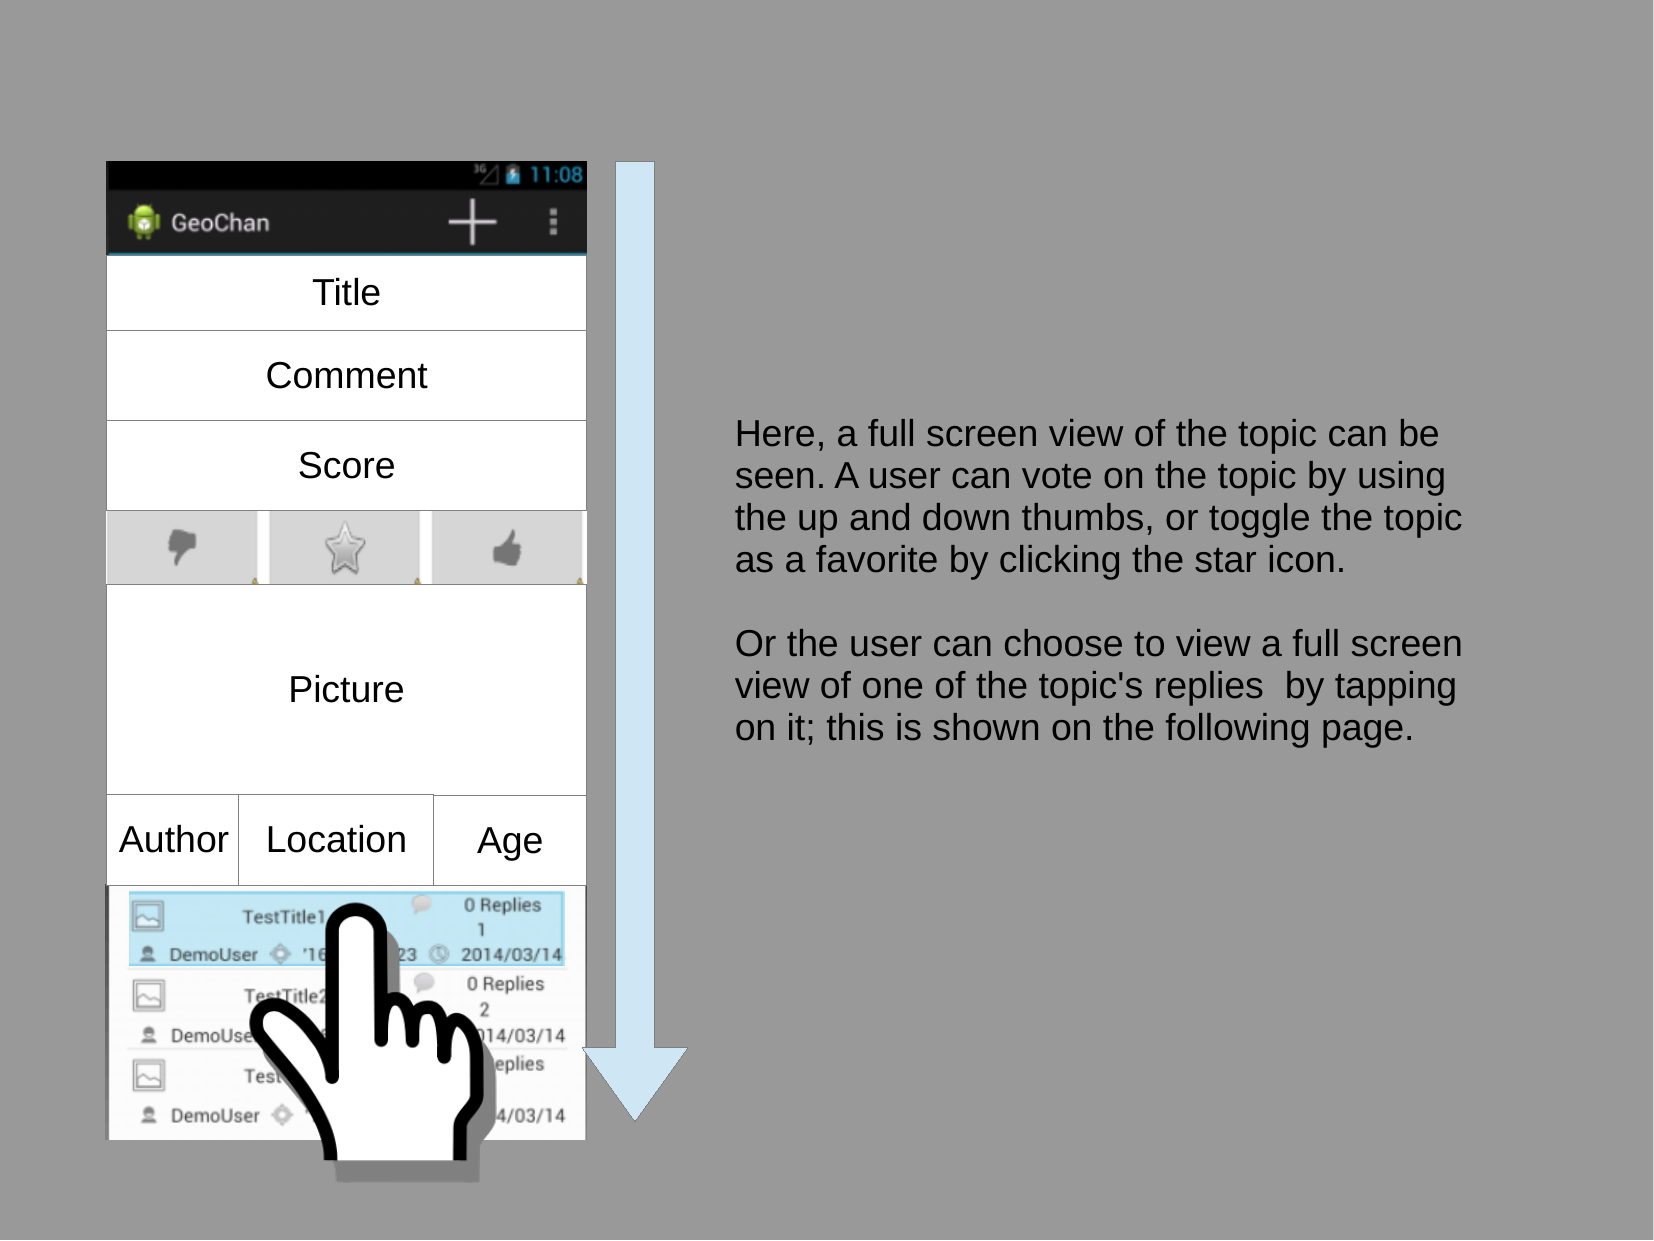

Title
Comment
Here, a full screen view of the topic can be seen. A user can vote on the topic by using the up and down thumbs, or toggle the topic as a favorite by clicking the star icon.
Or the user can choose to view a full screen view of one of the topic's replies by tapping on it; this is shown on the following page.
Score
Picture
Author
Location
Age